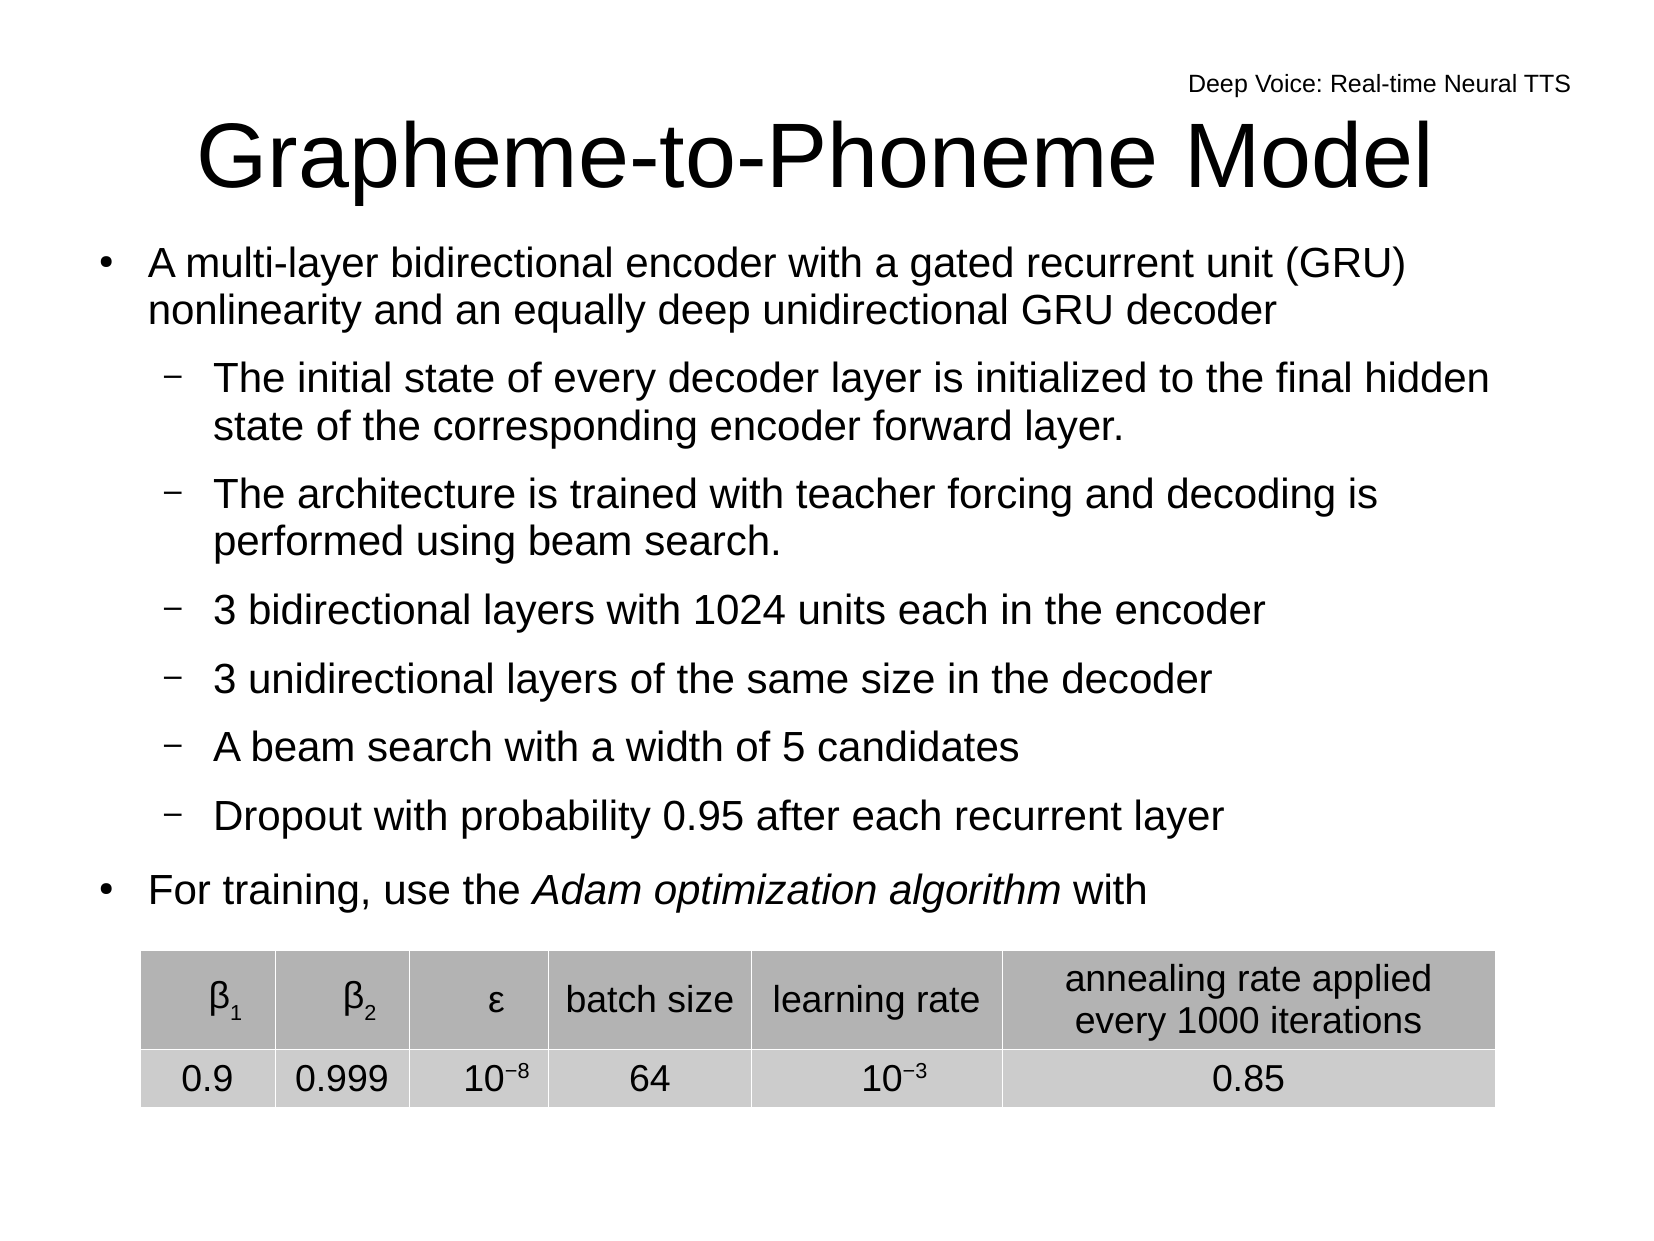

Deep Voice: Real-time Neural TTS
# Grapheme-to-Phoneme Model
A multi-layer bidirectional encoder with a gated recurrent unit (GRU) nonlinearity and an equally deep unidirectional GRU decoder
The initial state of every decoder layer is initialized to the final hidden state of the corresponding encoder forward layer.
The architecture is trained with teacher forcing and decoding is performed using beam search.
3 bidirectional layers with 1024 units each in the encoder
3 unidirectional layers of the same size in the decoder
A beam search with a width of 5 candidates
Dropout with probability 0.95 after each recurrent layer
For training, use the Adam optimization algorithm with
| β1 | β2 | ε | batch size | learning rate | annealing rate applied every 1000 iterations |
| --- | --- | --- | --- | --- | --- |
| 0.9 | 0.999 | 10−8 | 64 | 10−3 | 0.85 |